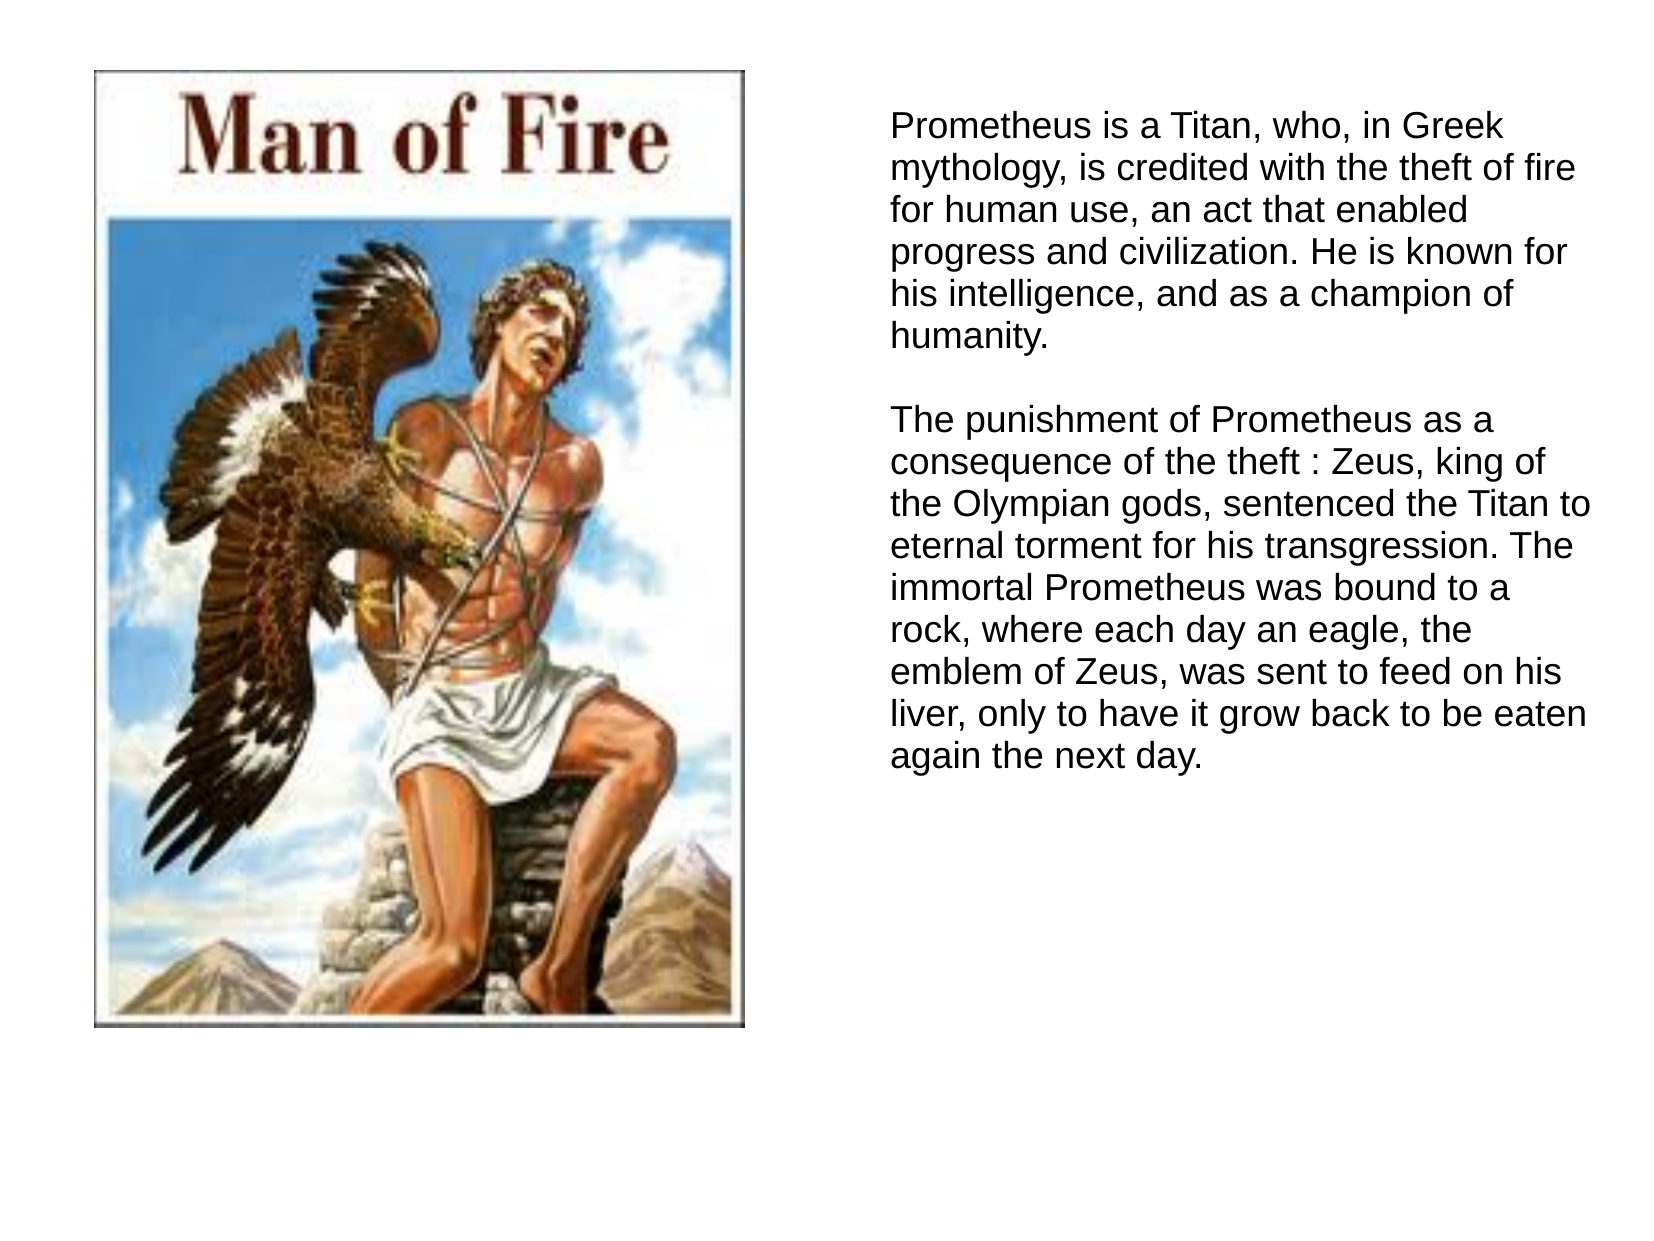

Prometheus is a Titan, who, in Greek mythology, is credited with the theft of fire for human use, an act that enabled progress and civilization. He is known for his intelligence, and as a champion of humanity.
The punishment of Prometheus as a consequence of the theft : Zeus, king of the Olympian gods, sentenced the Titan to eternal torment for his transgression. The immortal Prometheus was bound to a rock, where each day an eagle, the emblem of Zeus, was sent to feed on his liver, only to have it grow back to be eaten again the next day.